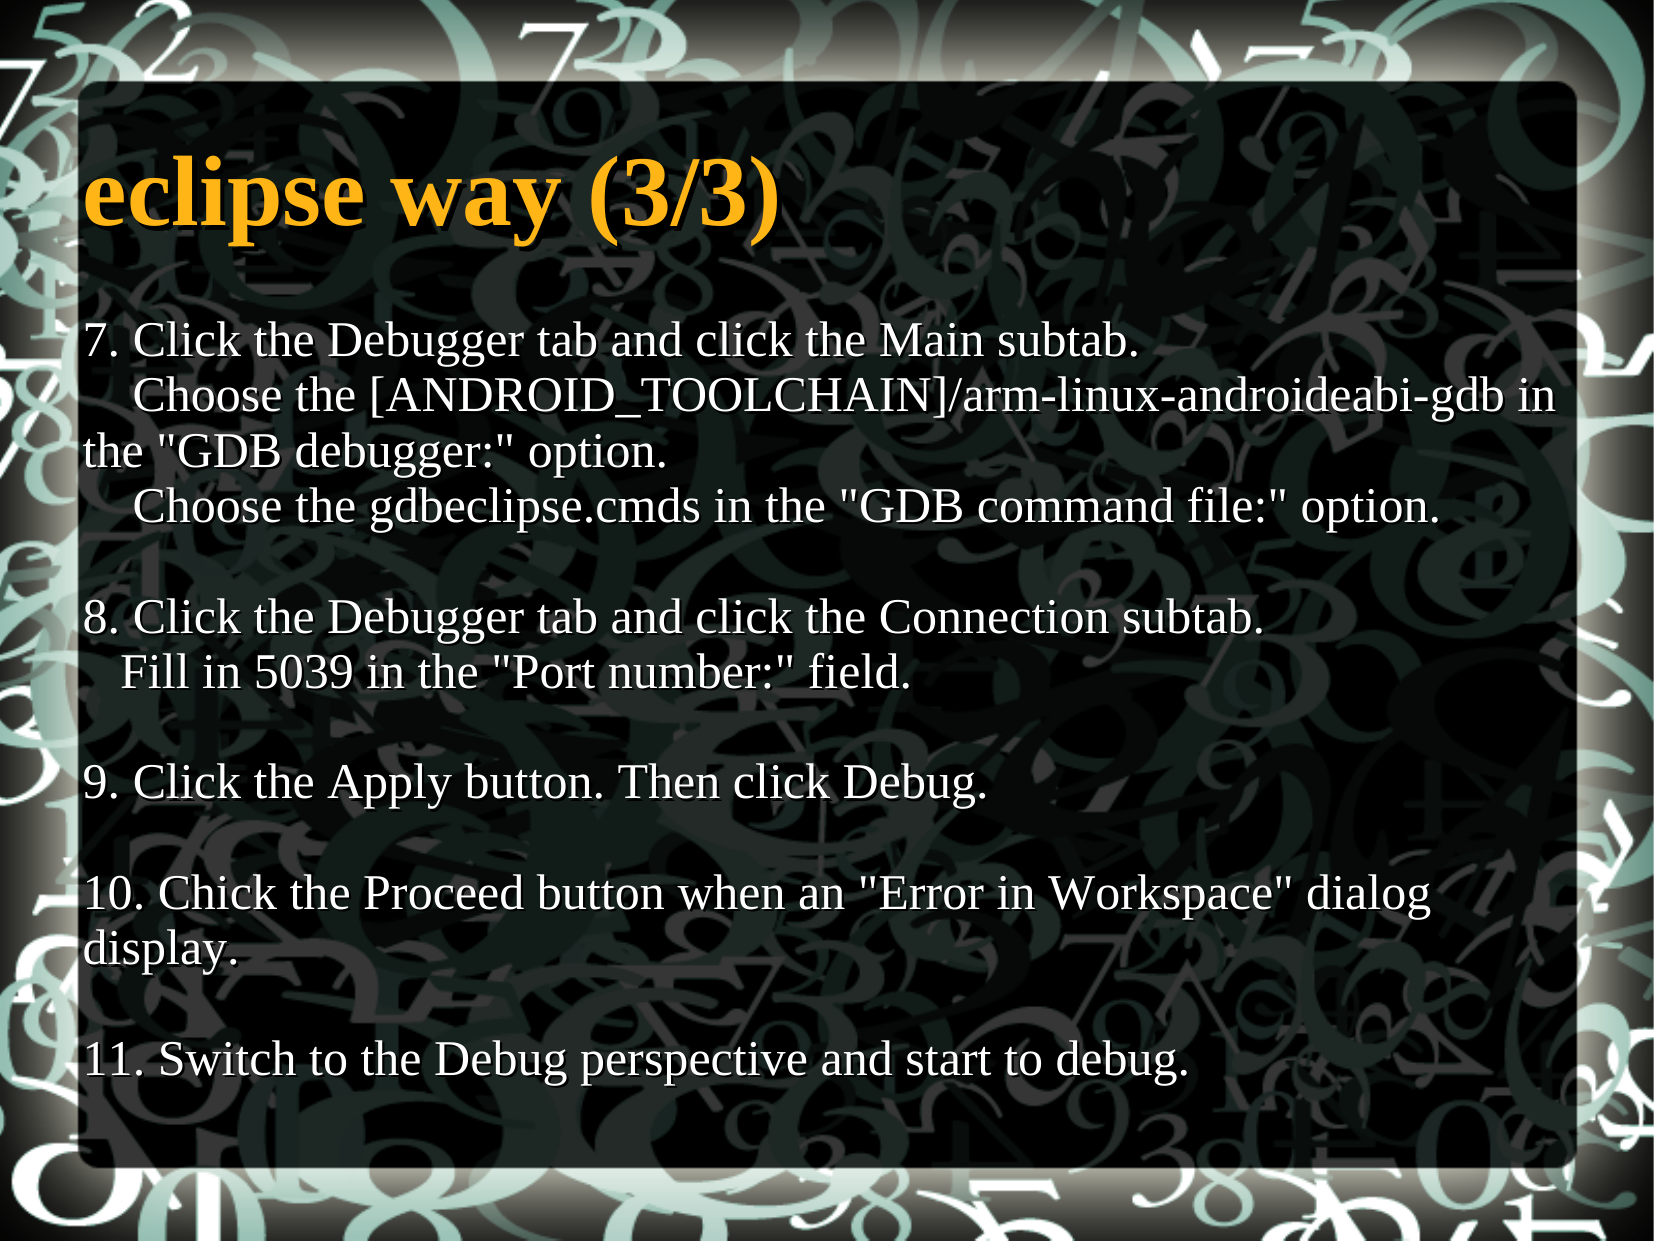

# eclipse way (3/3)
7. Click the Debugger tab and click the Main subtab.
 Choose the [ANDROID_TOOLCHAIN]/arm-linux-androideabi-gdb in the "GDB debugger:" option.
 Choose the gdbeclipse.cmds in the "GDB command file:" option.
8. Click the Debugger tab and click the Connection subtab.
 Fill in 5039 in the "Port number:" field.
9. Click the Apply button. Then click Debug.
10. Chick the Proceed button when an "Error in Workspace" dialog display.
11. Switch to the Debug perspective and start to debug.